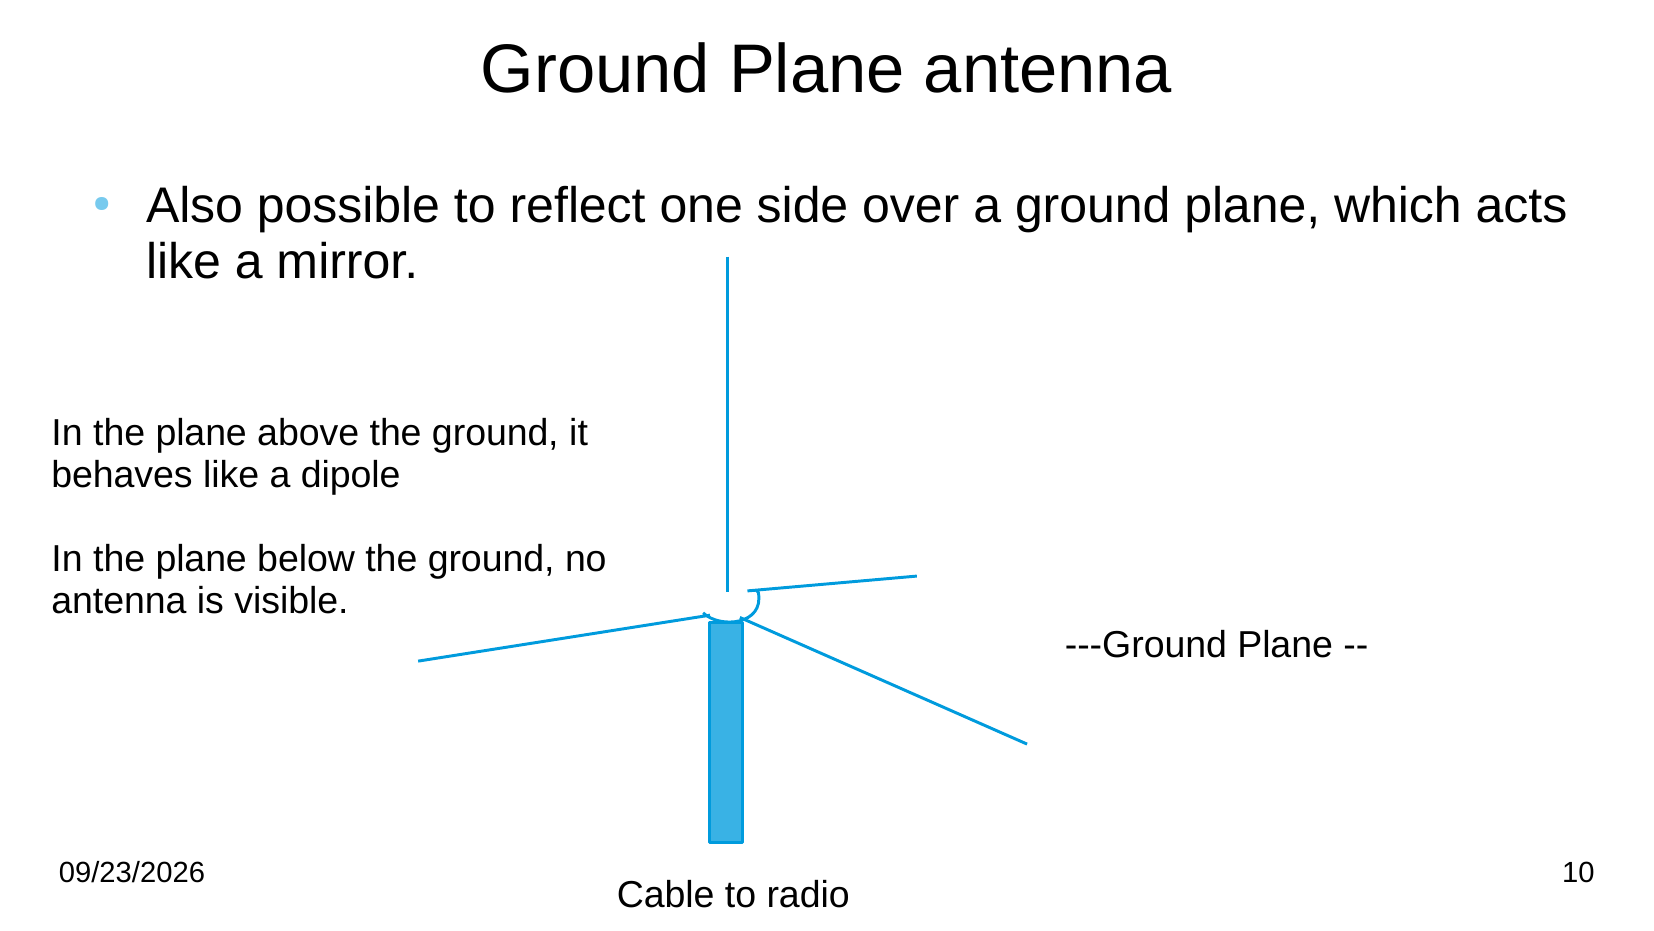

# Ground Plane antenna
Also possible to reflect one side over a ground plane, which acts like a mirror.
In the plane above the ground, it
behaves like a dipole
In the plane below the ground, no
antenna is visible.
---Ground Plane --
10
Cable to radio